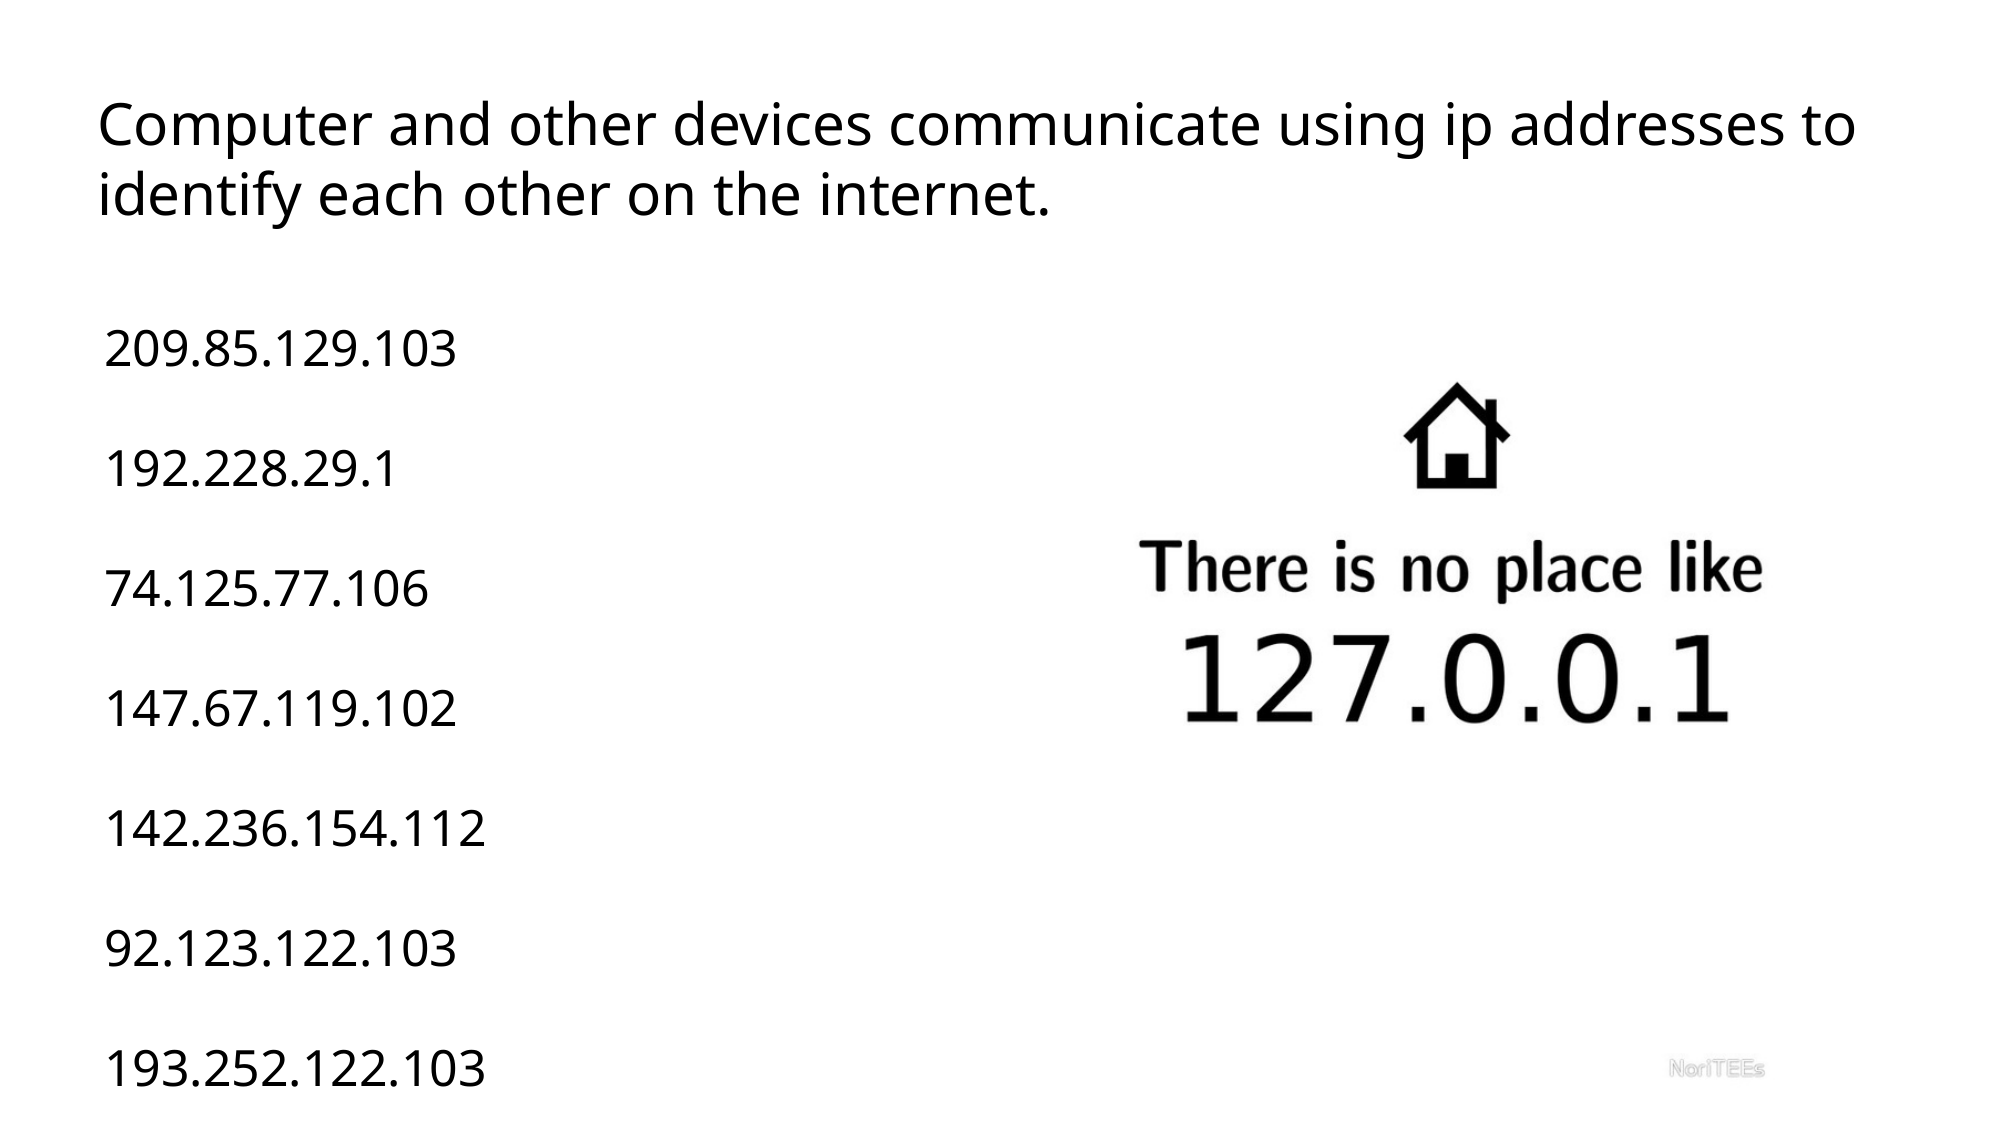

Computer and other devices communicate using ip addresses to identify each other on the internet.
209.85.129.103
192.228.29.1
74.125.77.106
147.67.119.102
142.236.154.112
92.123.122.103
193.252.122.103